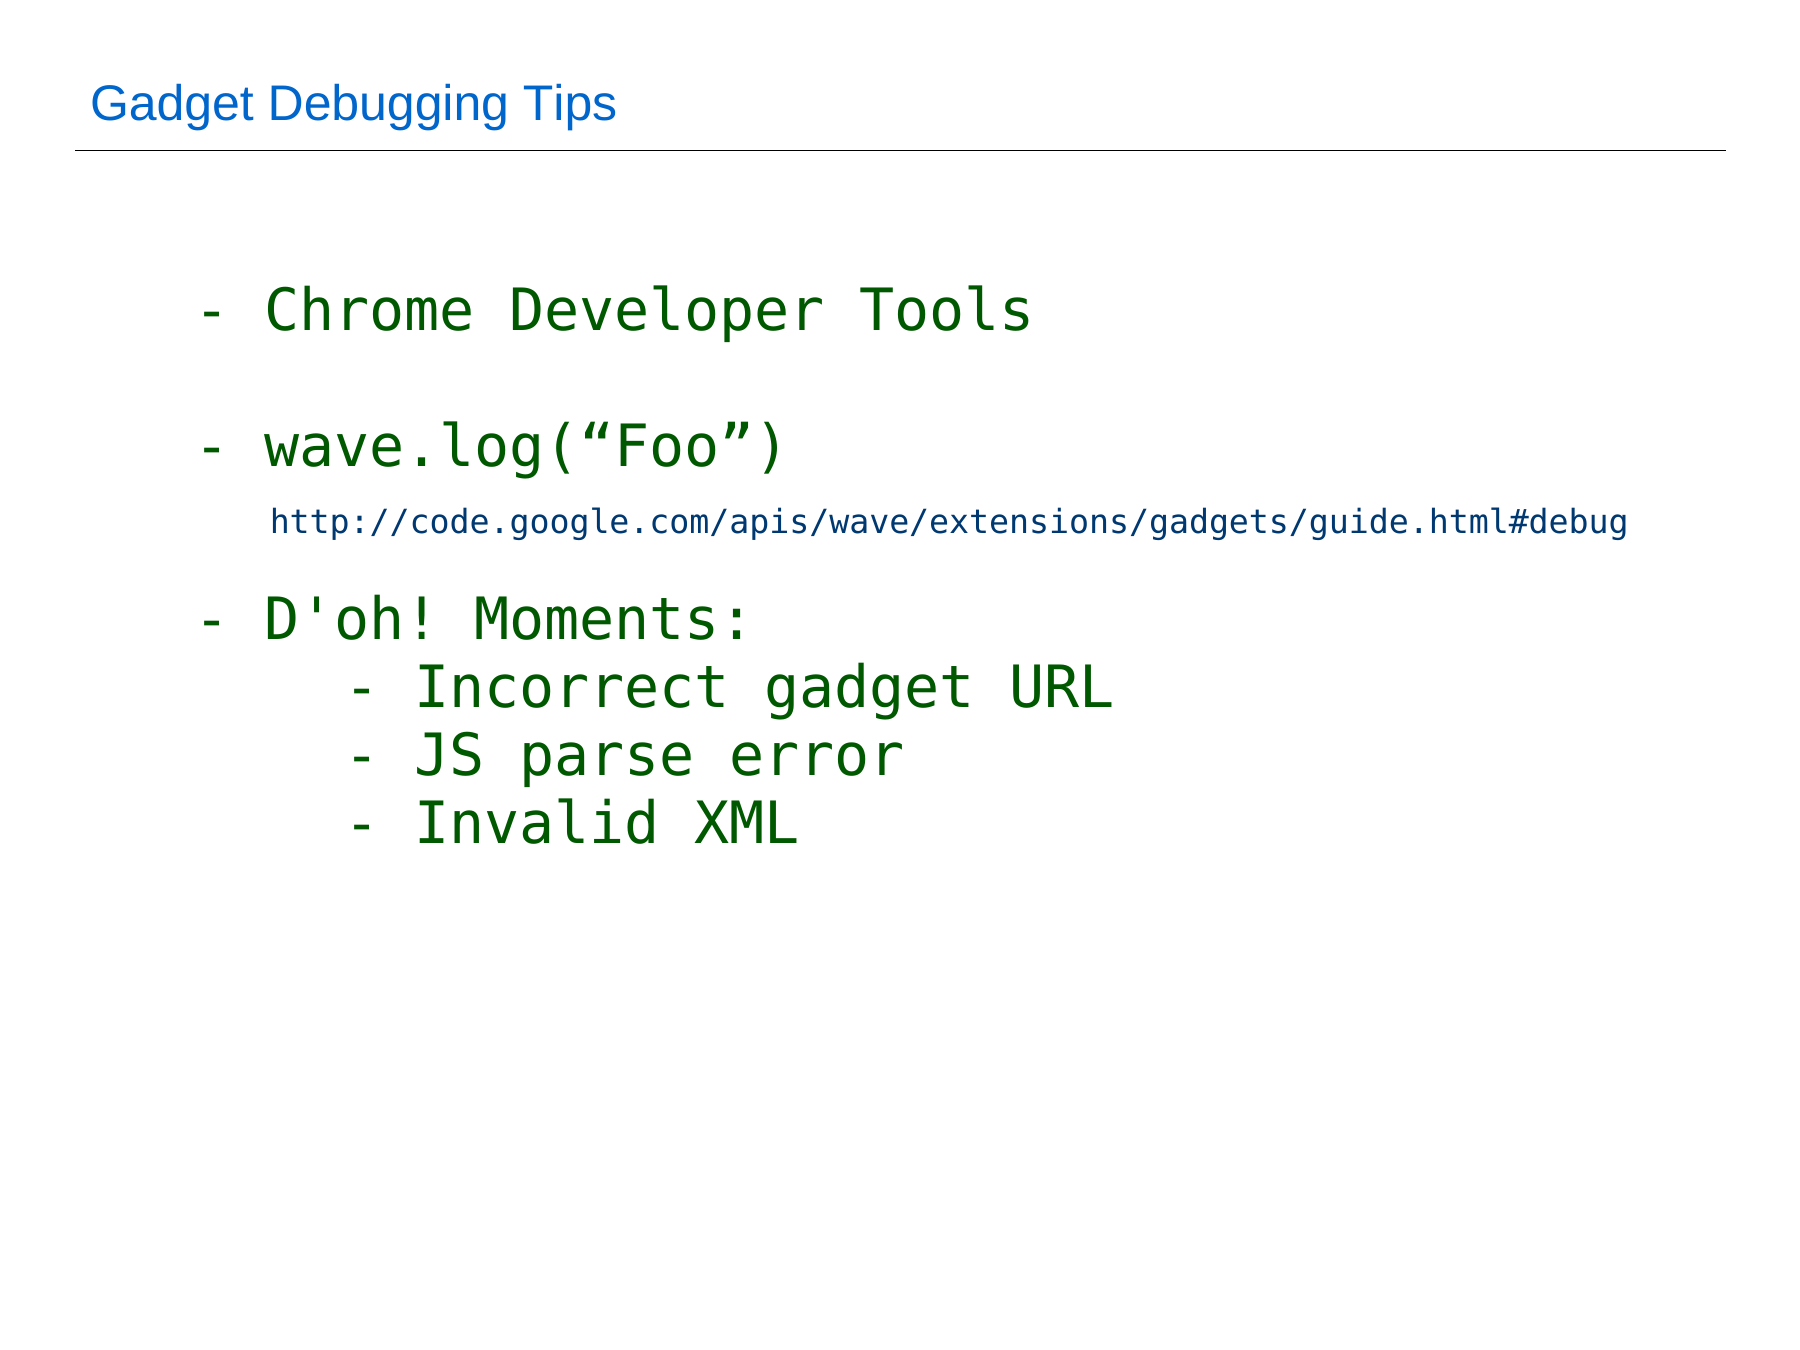

# Gadget Debugging Tips
- Chrome Developer Tools
- wave.log(“Foo”)
 	http://code.google.com/apis/wave/extensions/gadgets/guide.html#debug
- D'oh! Moments:
		- Incorrect gadget URL
		- JS parse error
		- Invalid XML